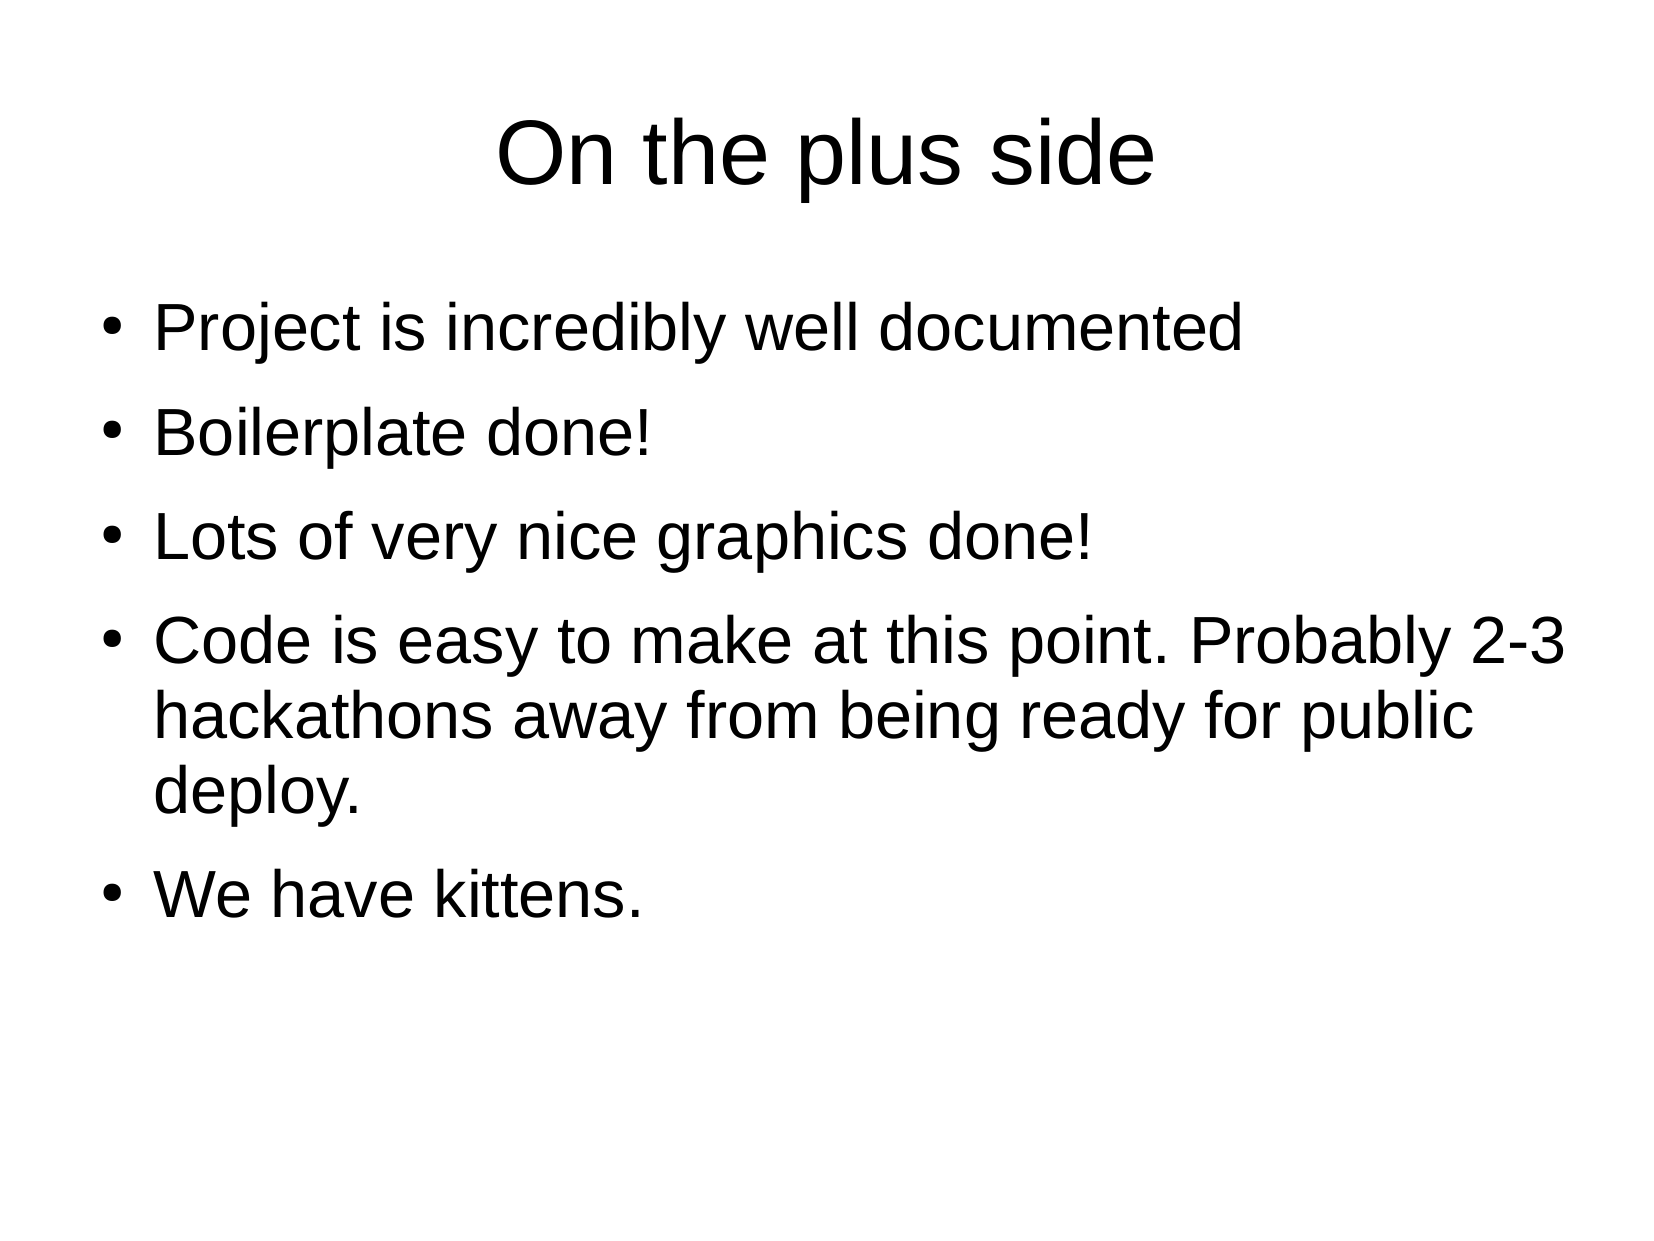

# On the plus side
Project is incredibly well documented
Boilerplate done!
Lots of very nice graphics done!
Code is easy to make at this point. Probably 2-3 hackathons away from being ready for public deploy.
We have kittens.